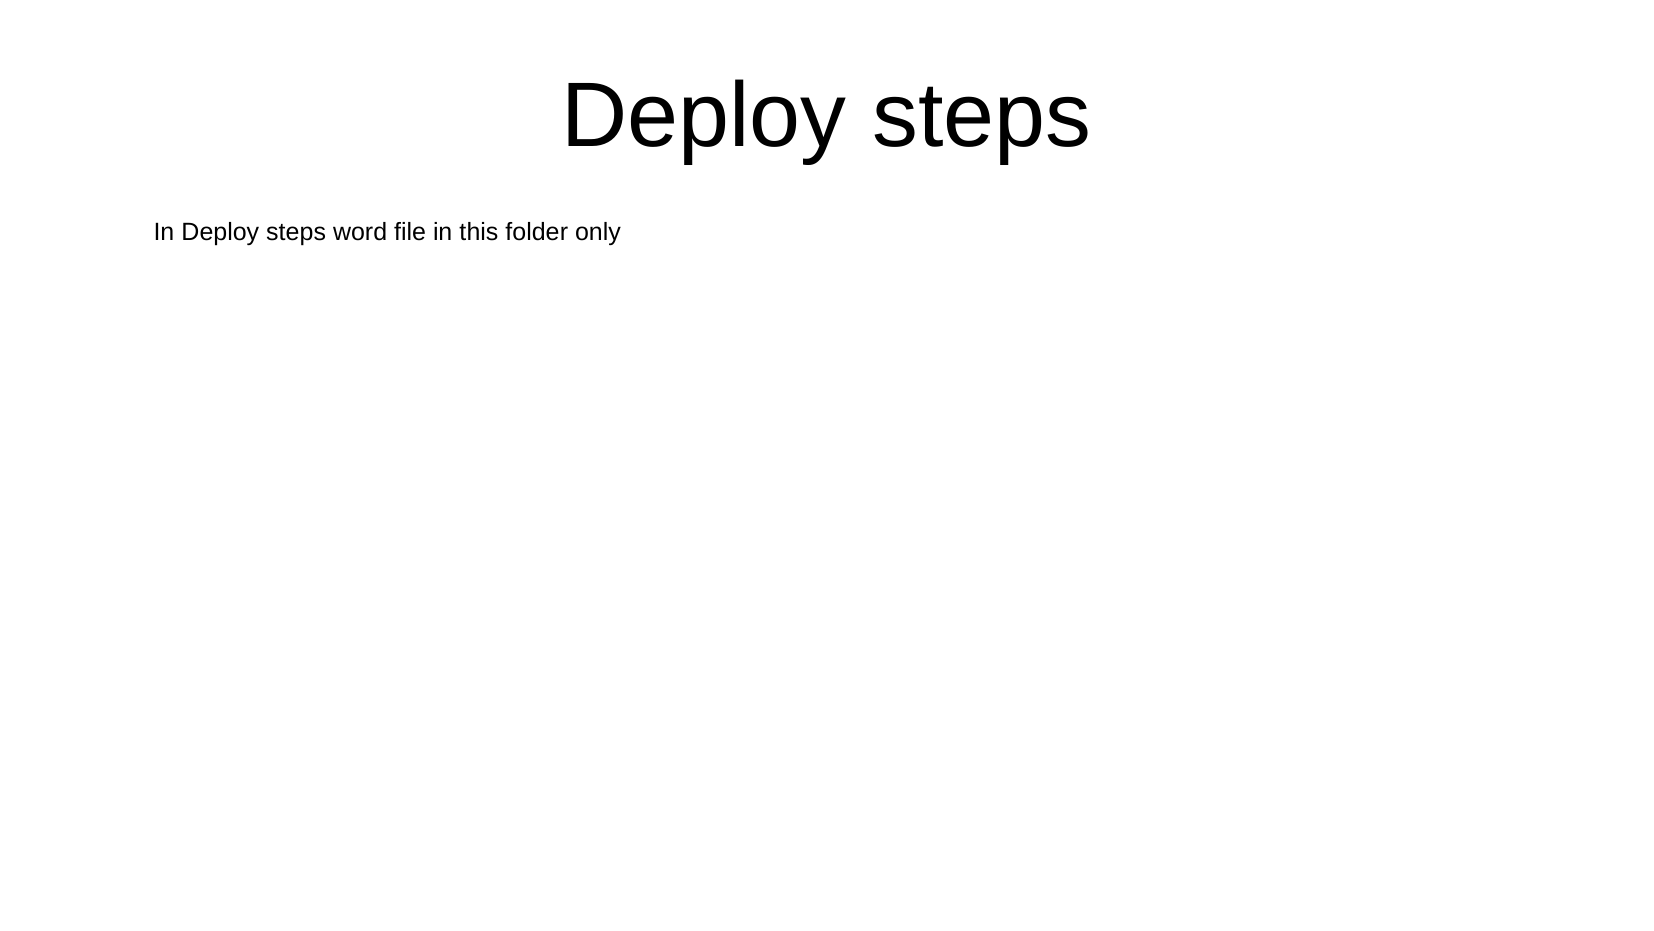

# Deploy steps
In Deploy steps word file in this folder only